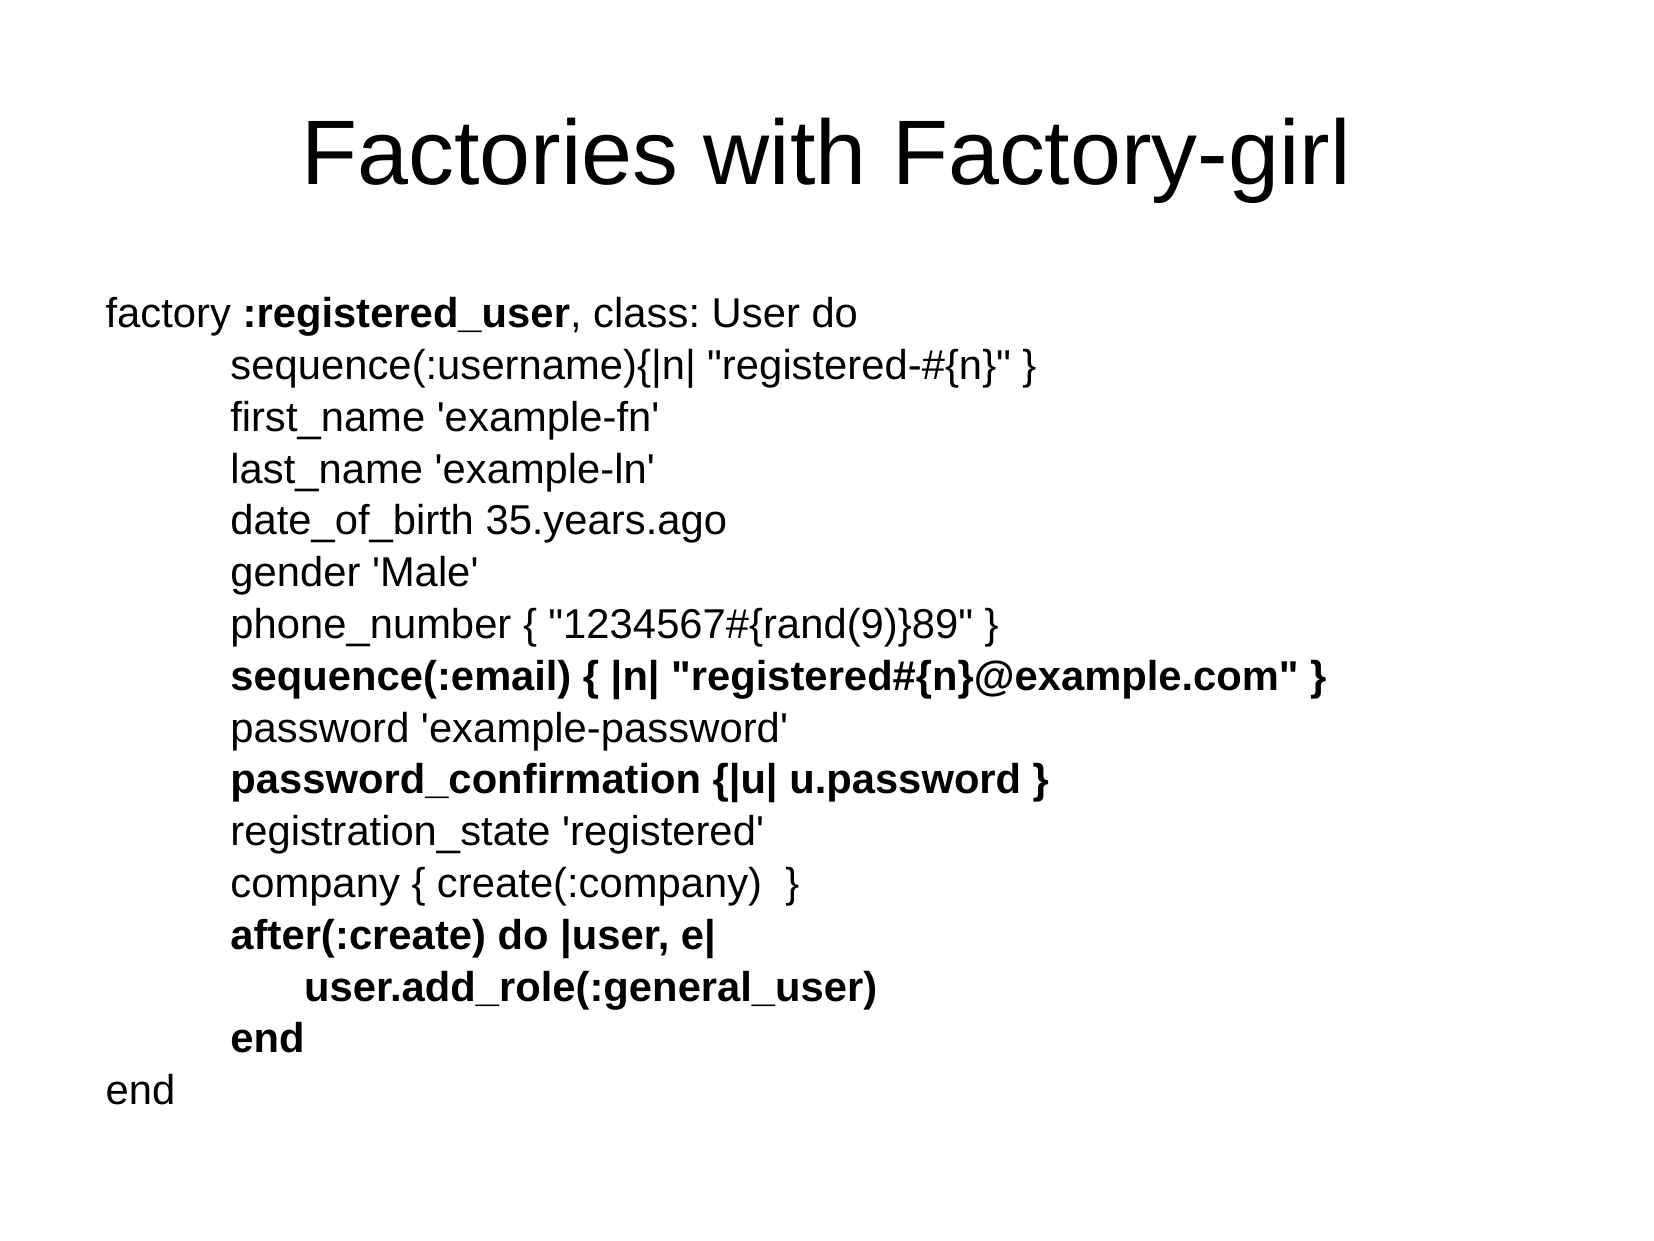

# Factories with Factory-girl
 factory :registered_user, class: User do
 		sequence(:username){|n| "registered-#{n}" }
 		first_name 'example-fn'
 		last_name 'example-ln'
 		date_of_birth 35.years.ago
 		gender 'Male'
 		phone_number { "1234567#{rand(9)}89" }
 		sequence(:email) { |n| "registered#{n}@example.com" }
 		password 'example-password'
 		password_confirmation {|u| u.password }
 		registration_state 'registered'
 		company { create(:company) }
 		after(:create) do |user, e|
 	 		user.add_role(:general_user)
 		end
 end